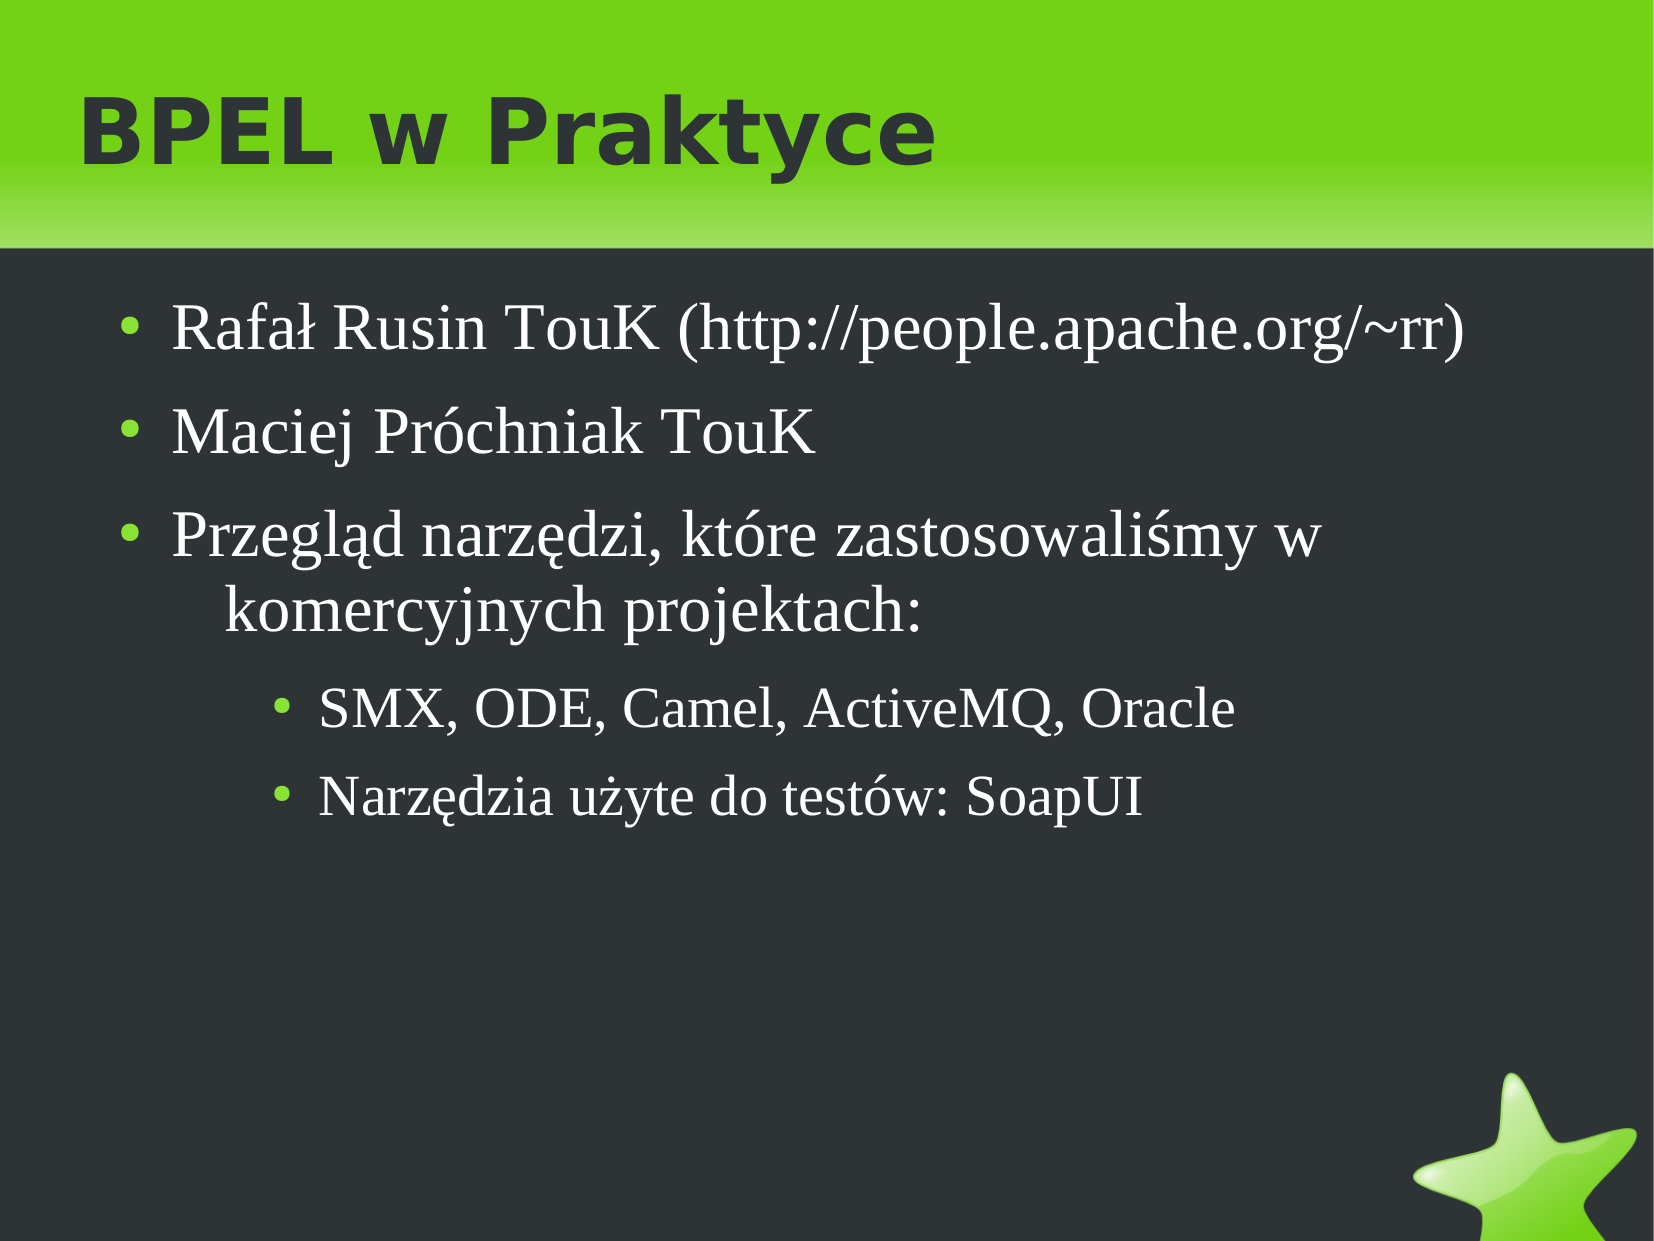

# BPEL w Praktyce
Rafał Rusin TouK (http://people.apache.org/~rr)
Maciej Próchniak TouK
Przegląd narzędzi, które zastosowaliśmy w komercyjnych projektach:
SMX, ODE, Camel, ActiveMQ, Oracle
Narzędzia użyte do testów: SoapUI